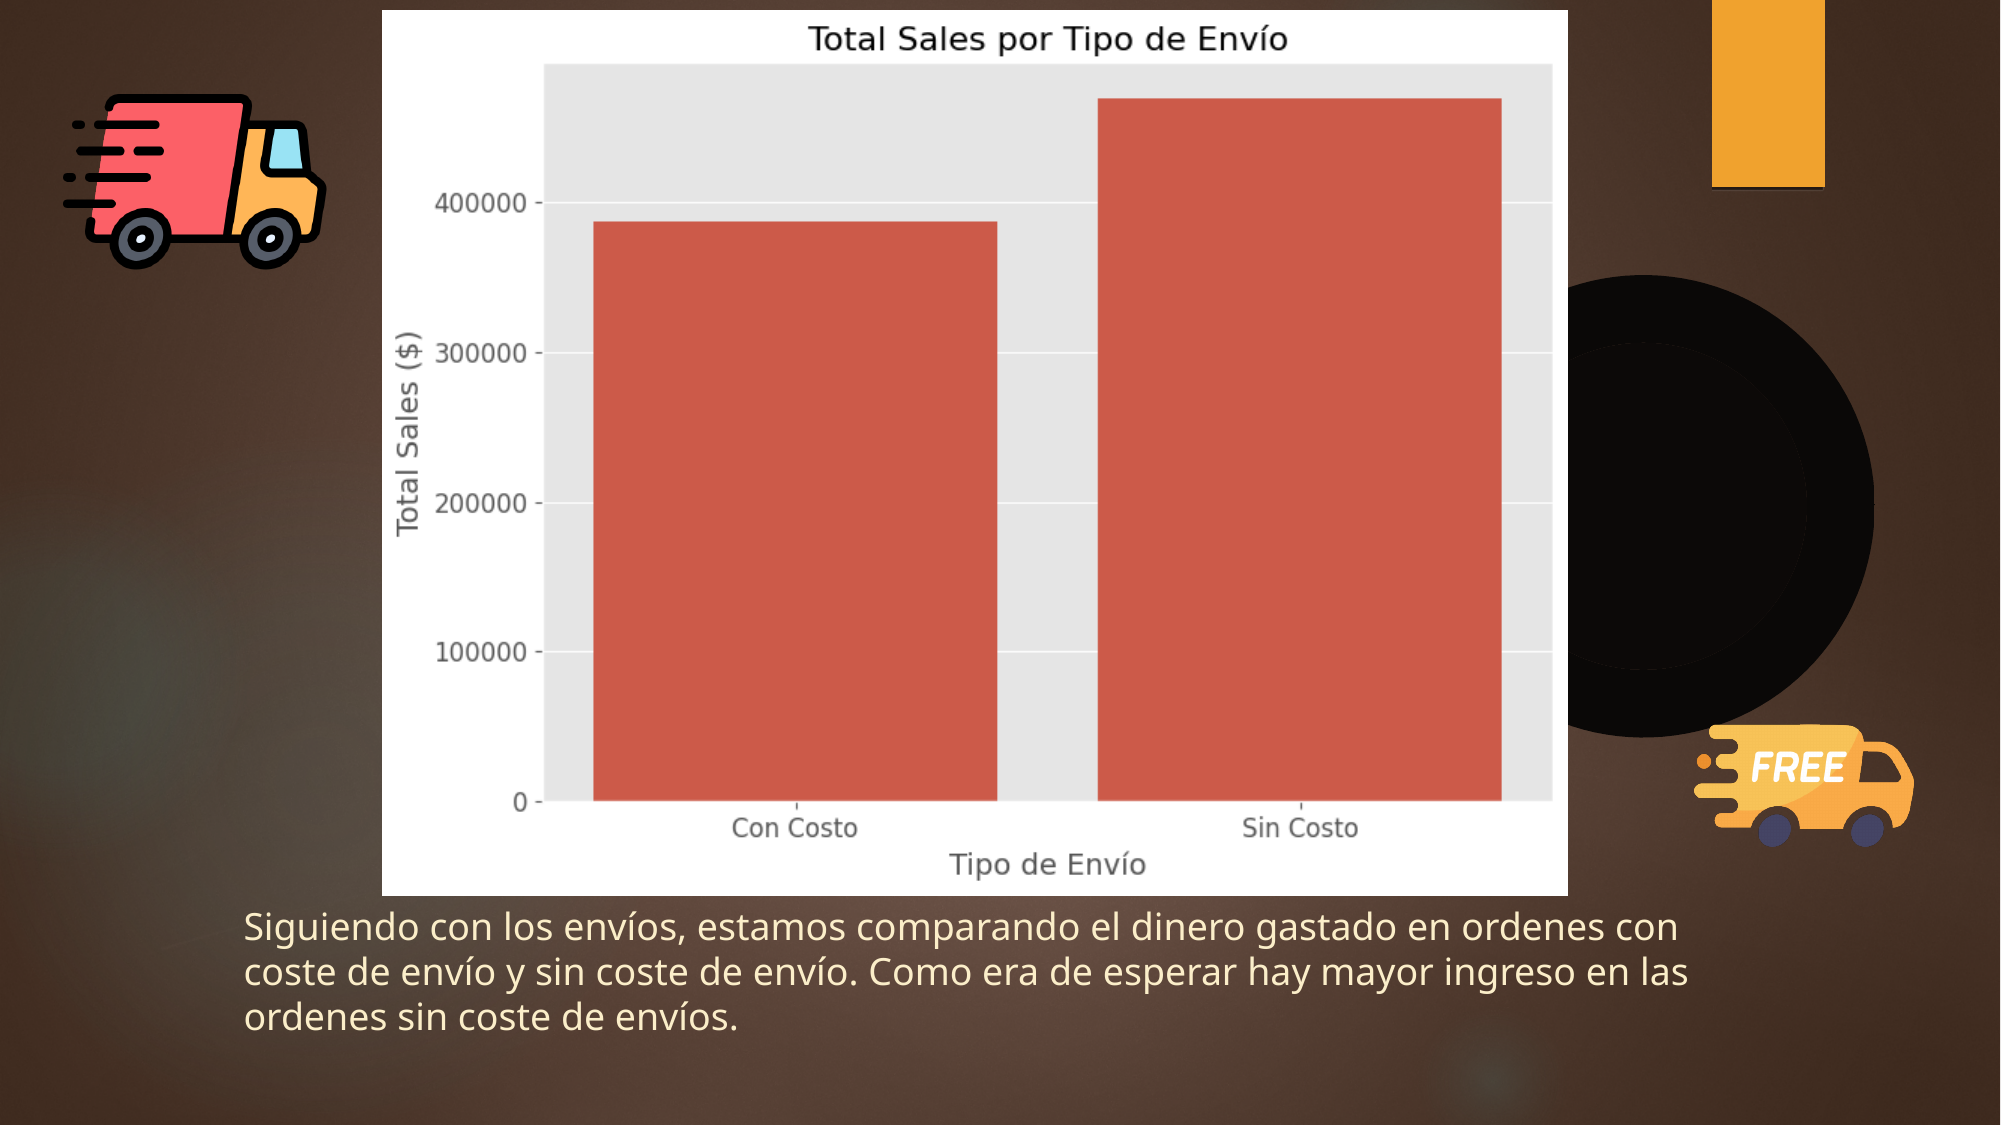

# Siguiendo con los envíos, estamos comparando el dinero gastado en ordenes con coste de envío y sin coste de envío. Como era de esperar hay mayor ingreso en las ordenes sin coste de envíos.